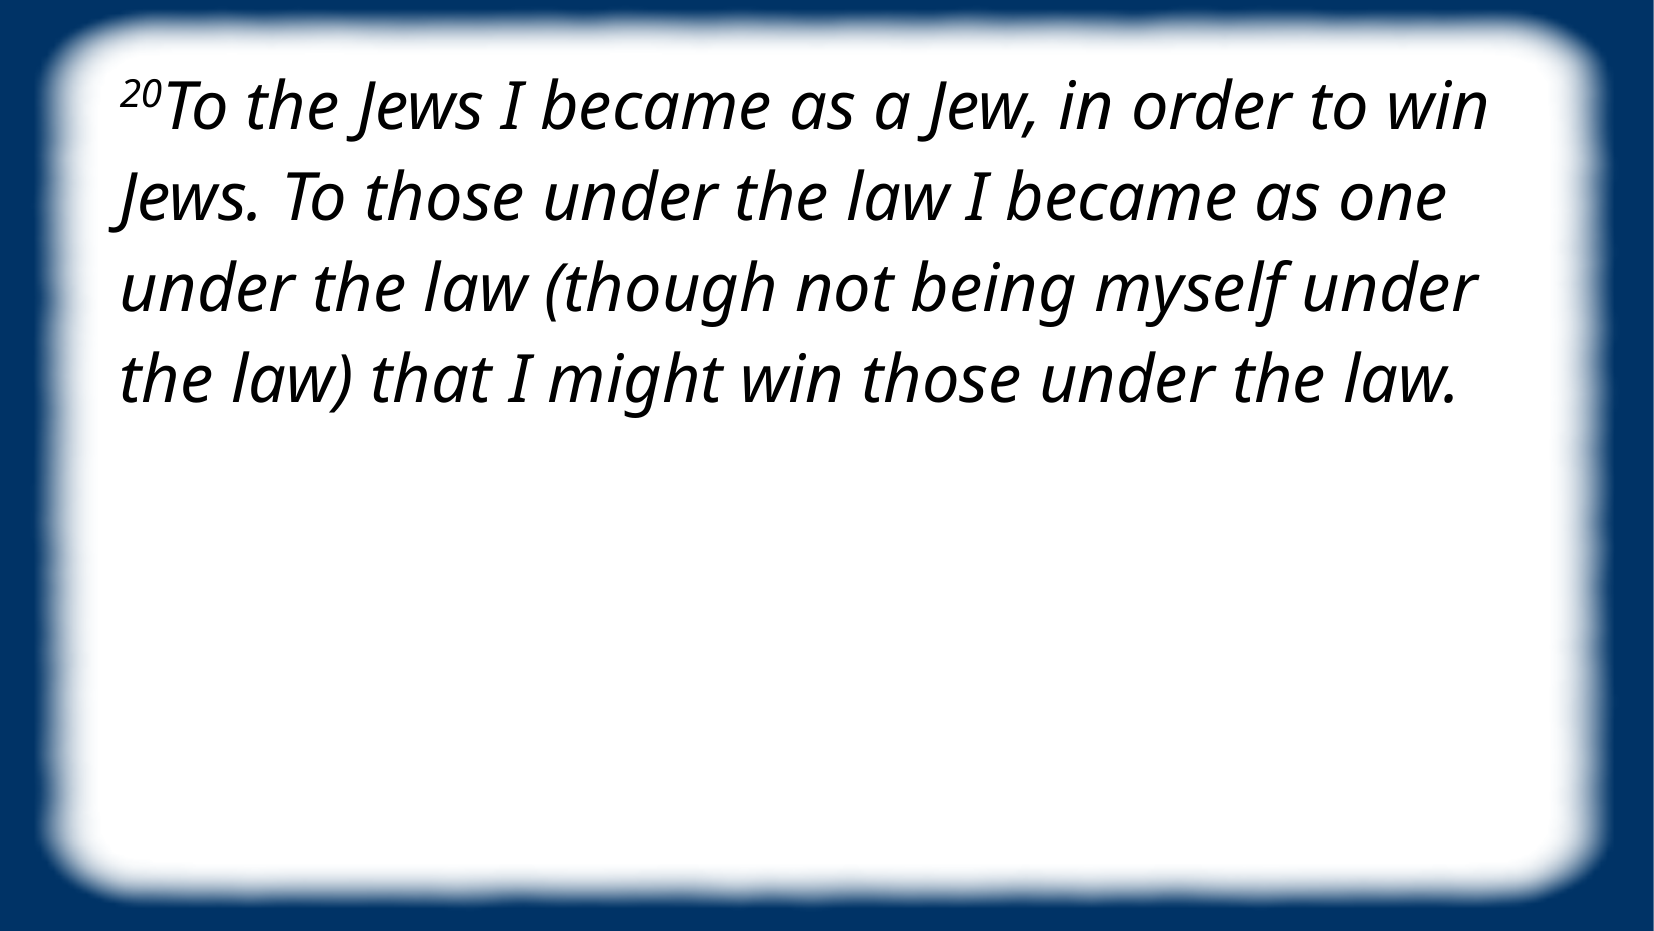

20To the Jews I became as a Jew, in order to win Jews. To those under the law I became as one under the law (though not being myself under the law) that I might win those under the law.